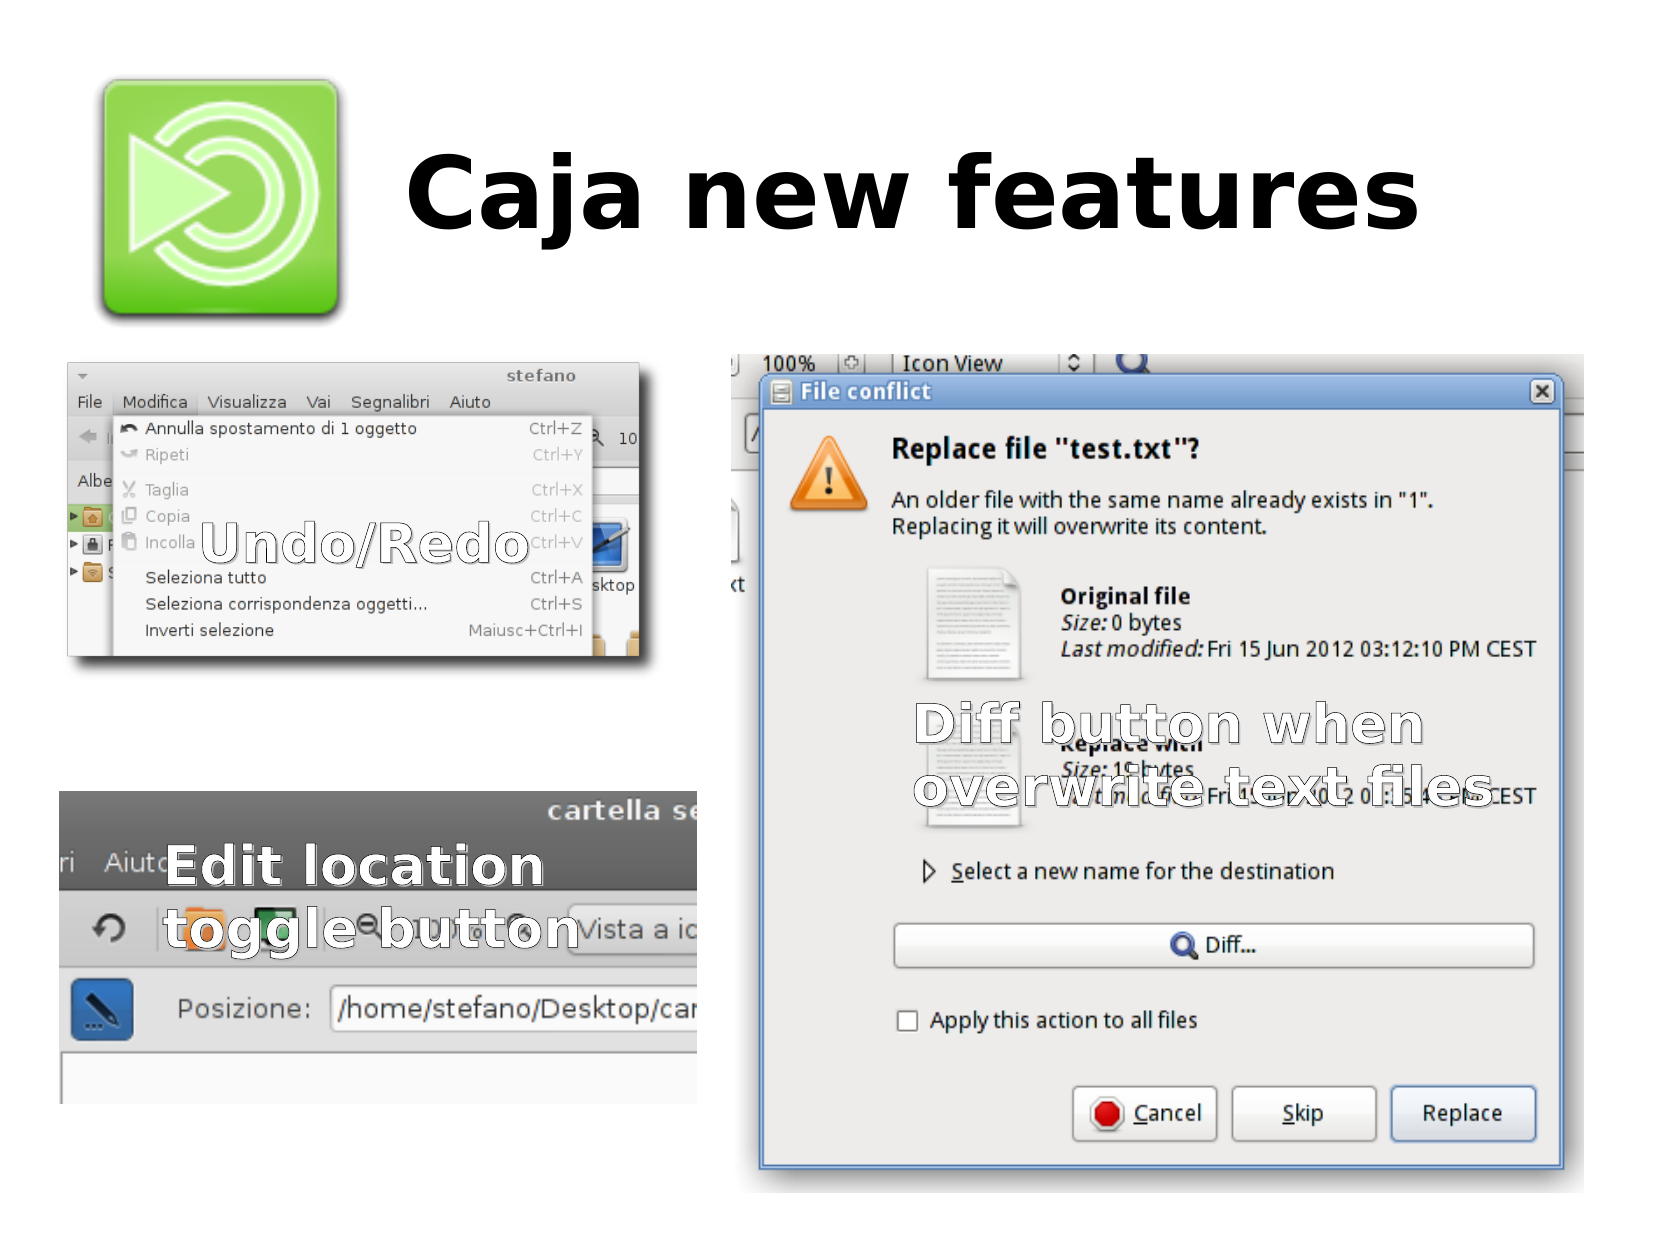

Caja new features
Undo/Redo
Diff button when
overwrite text files
Edit location
toggle button